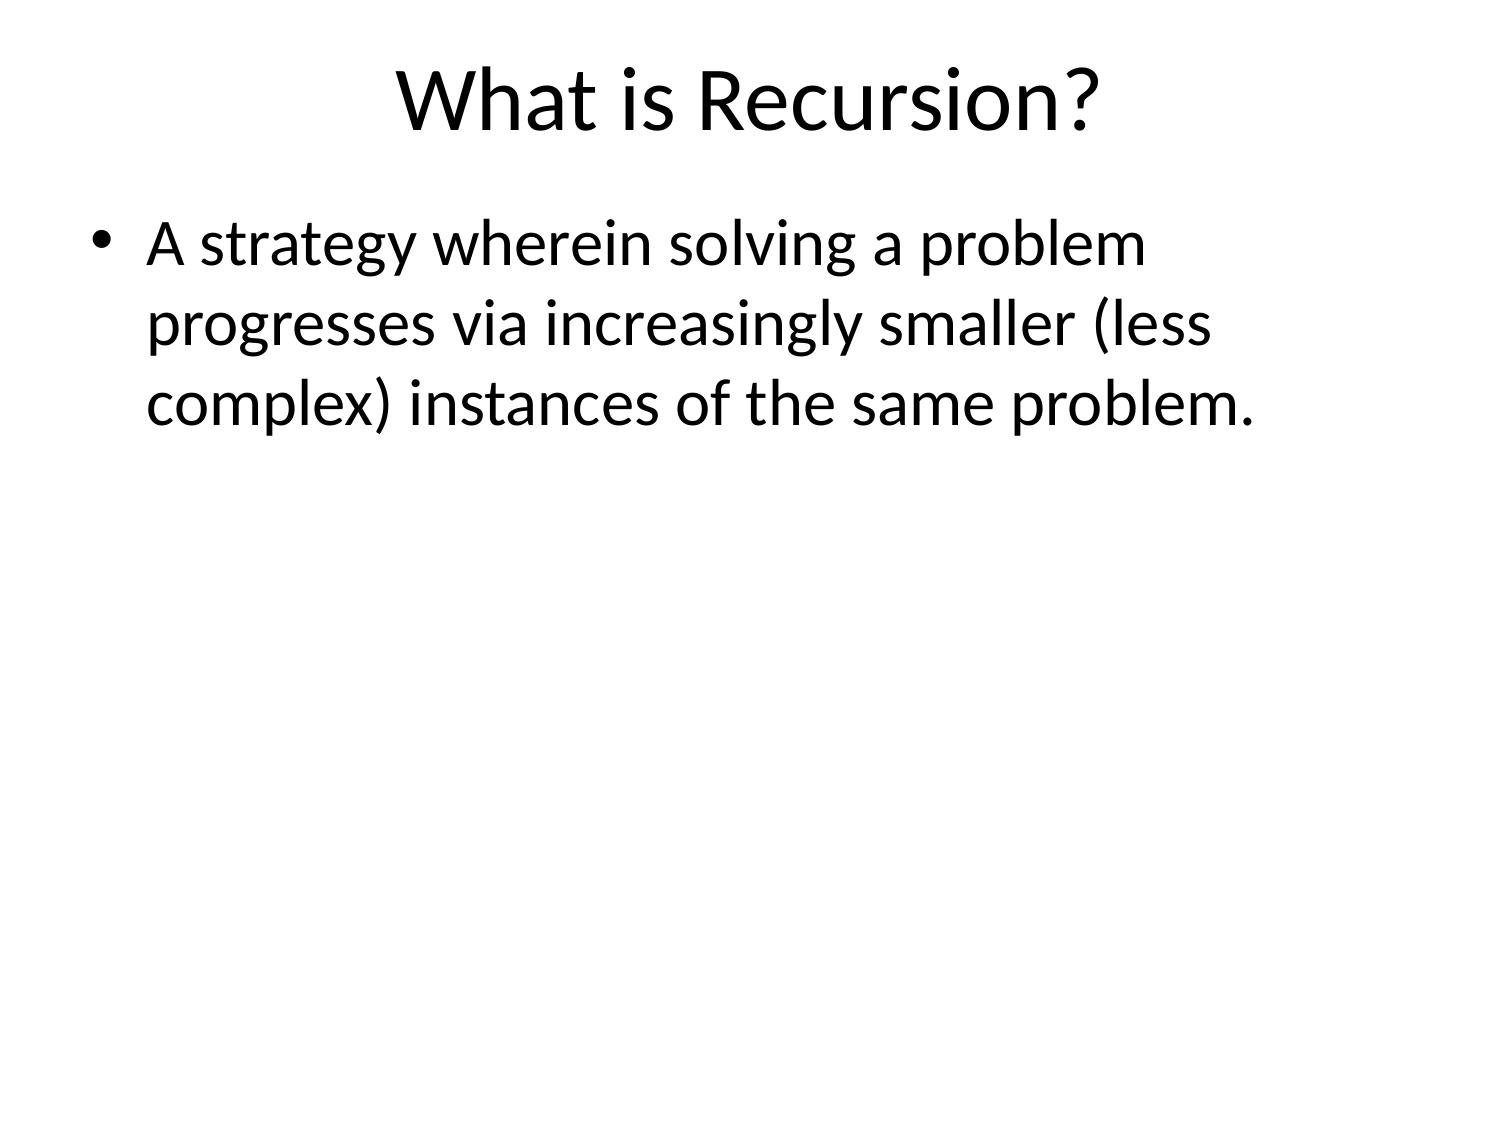

# What is Recursion?
A strategy wherein solving a problem progresses via increasingly smaller (less complex) instances of the same problem.